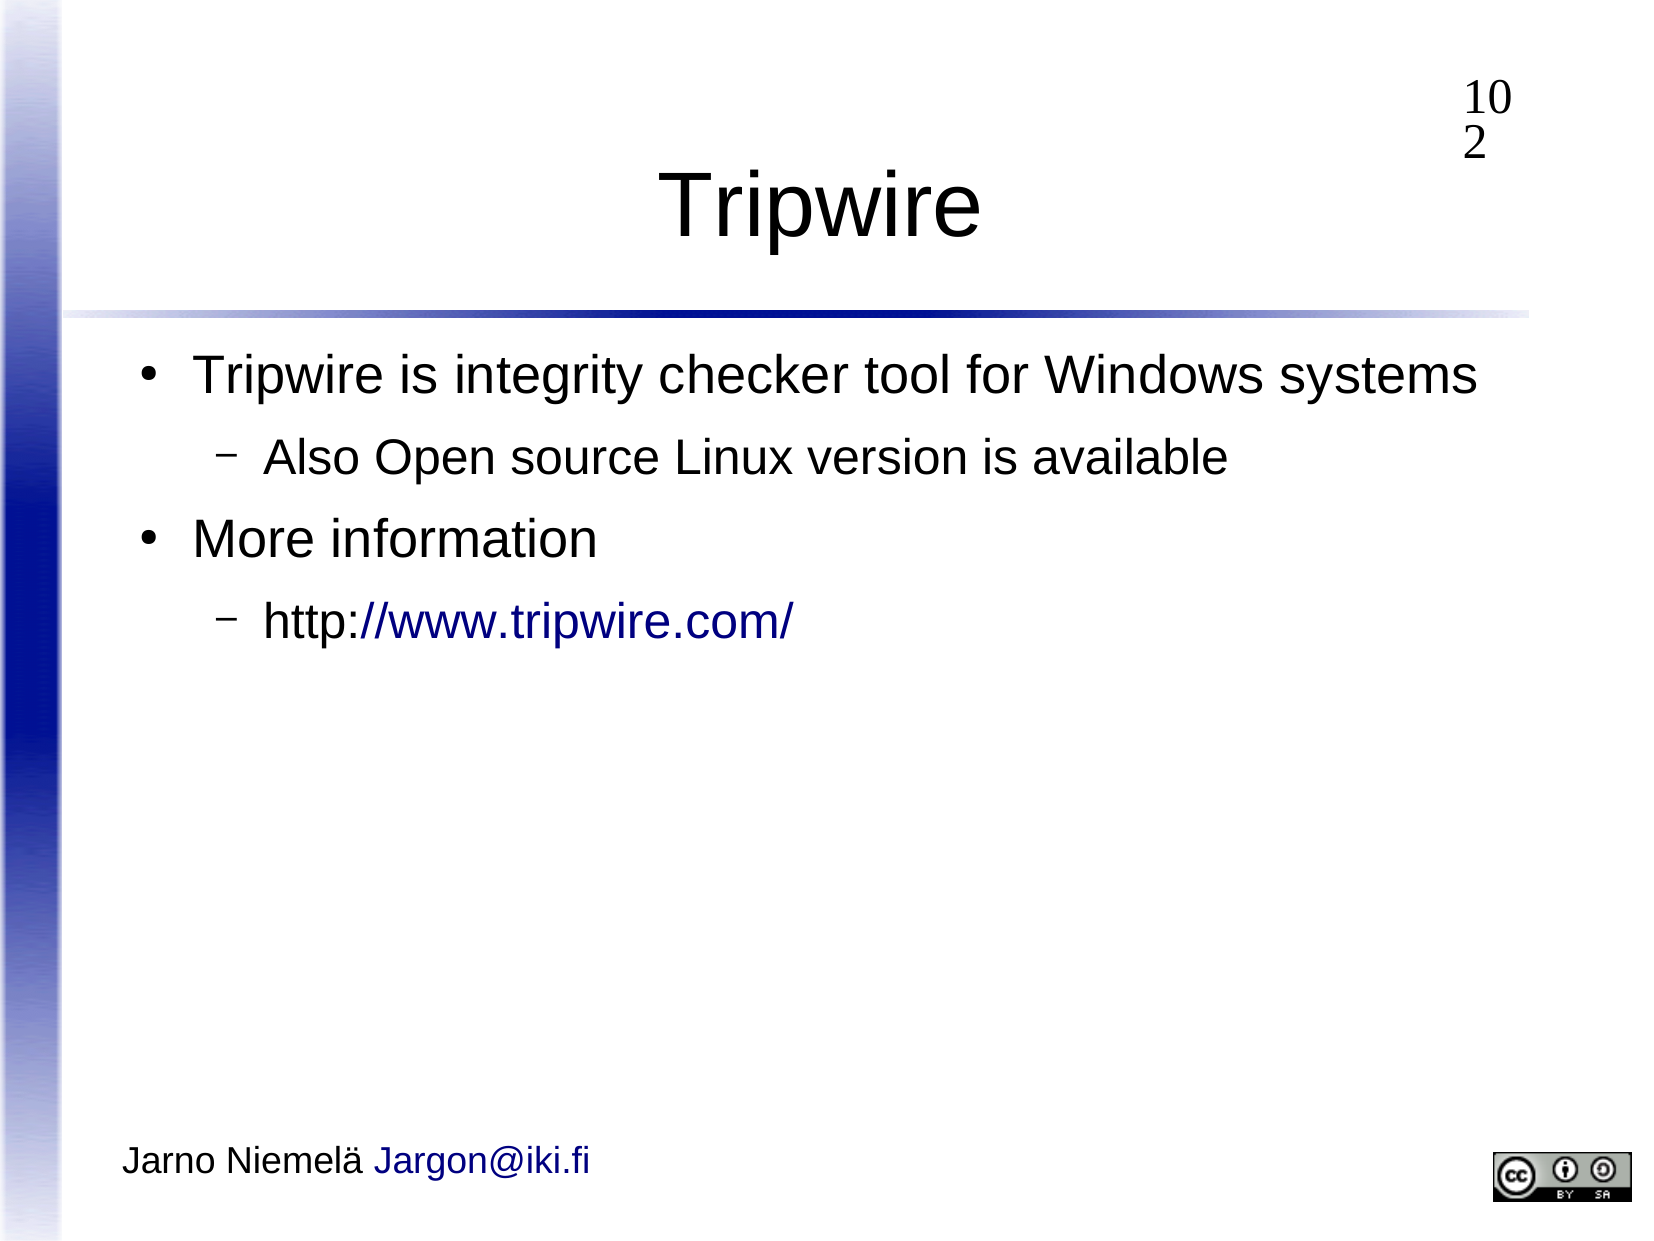

# Tripwire
Tripwire is integrity checker tool for Windows systems
Also Open source Linux version is available
More information
http://www.tripwire.com/